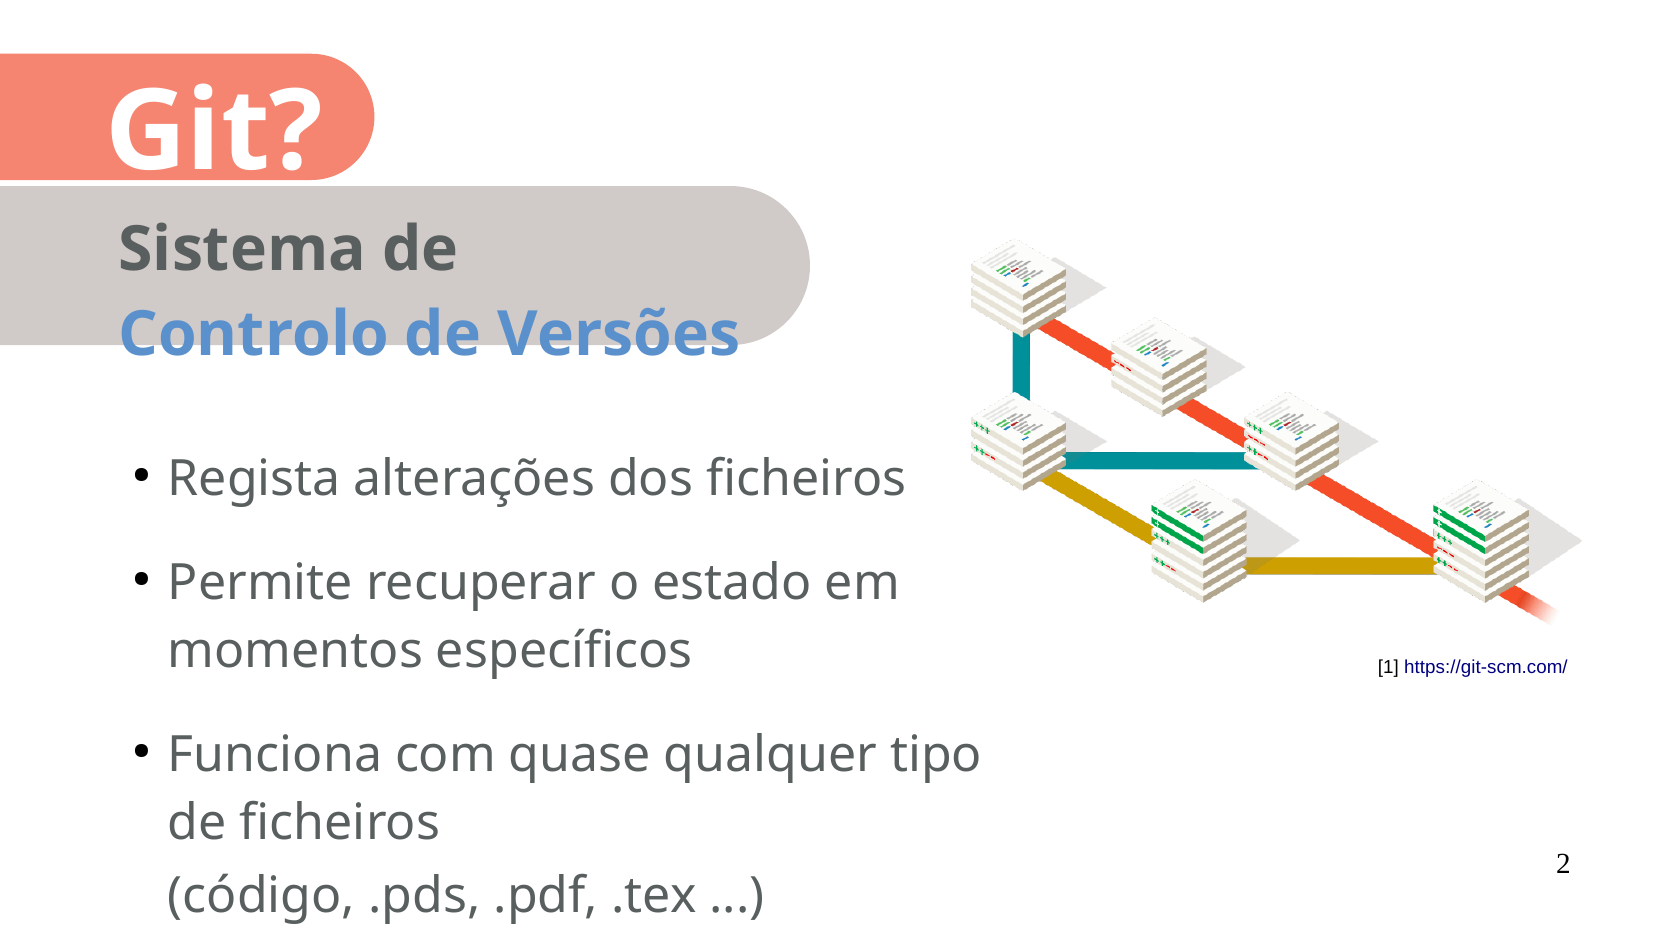

Git?
Sistema de
Controlo de Versões
#
Regista alterações dos ficheiros
Permite recuperar o estado em momentos específicos
Funciona com quase qualquer tipo de ficheiros (código, .pds, .pdf, .tex ...)
[1] https://git-scm.com/
2